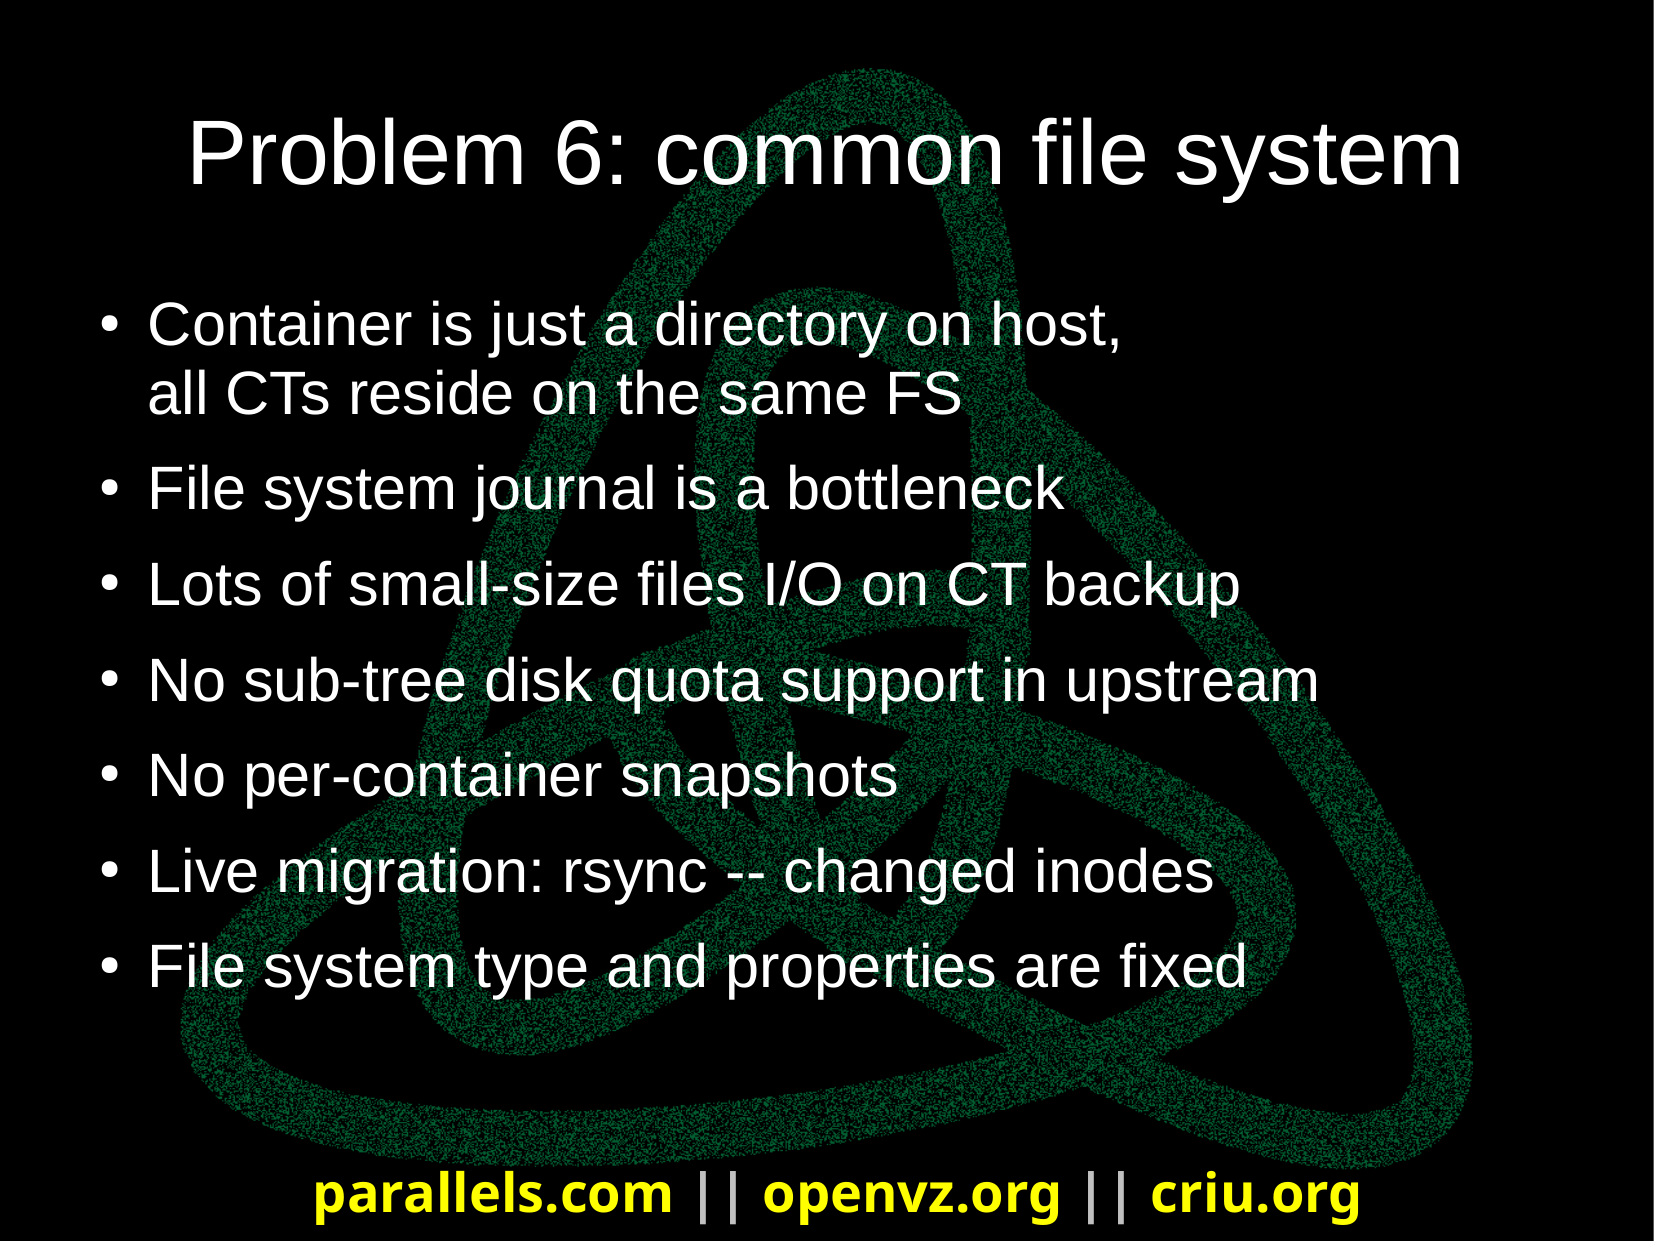

# Problem 6: common file system
Container is just a directory on host,
all CTs reside on the same FS
File system journal is a bottleneck
Lots of small-size files I/O on CT backup
No sub-tree disk quota support in upstream
No per-container snapshots
Live migration: rsync -- changed inodes
File system type and properties are fixed